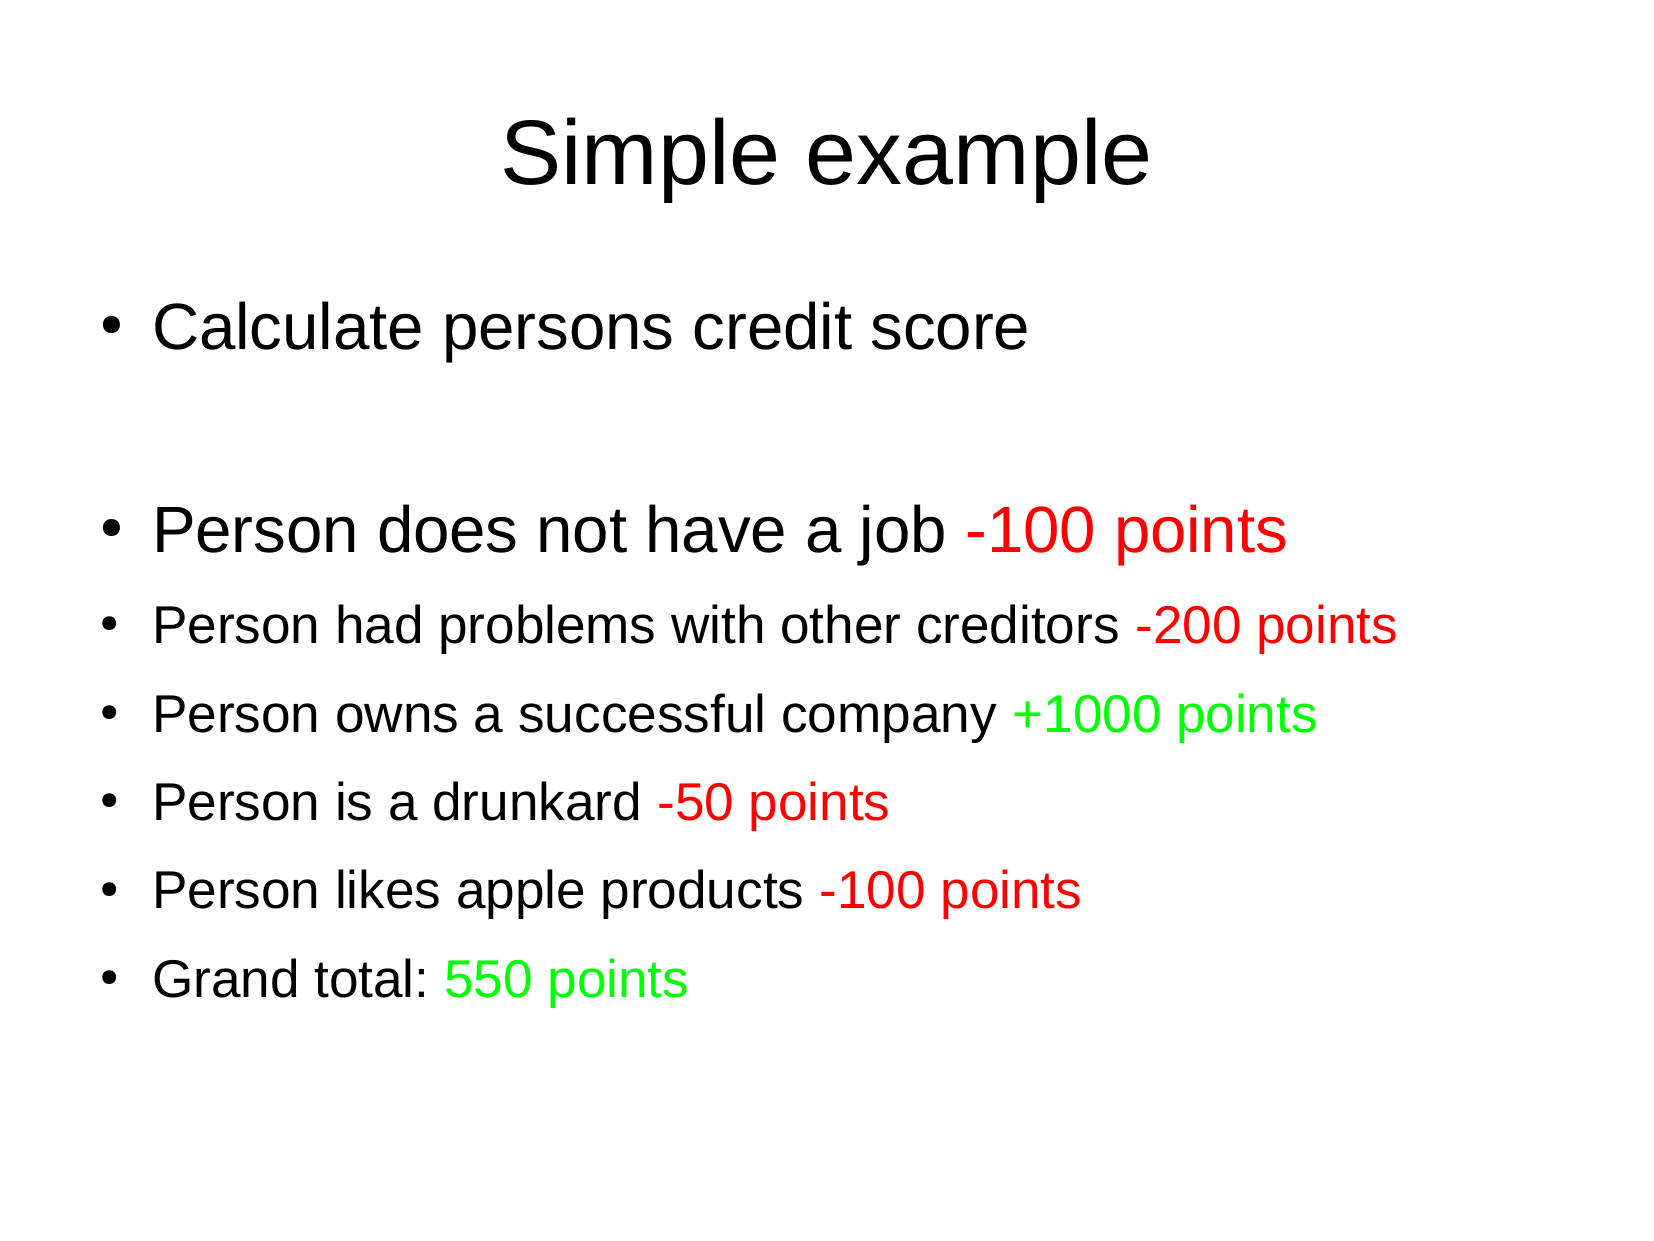

# Simple example
Calculate persons credit score
Person does not have a job -100 points
Person had problems with other creditors -200 points
Person owns a successful company +1000 points
Person is a drunkard -50 points
Person likes apple products -100 points
Grand total: 550 points